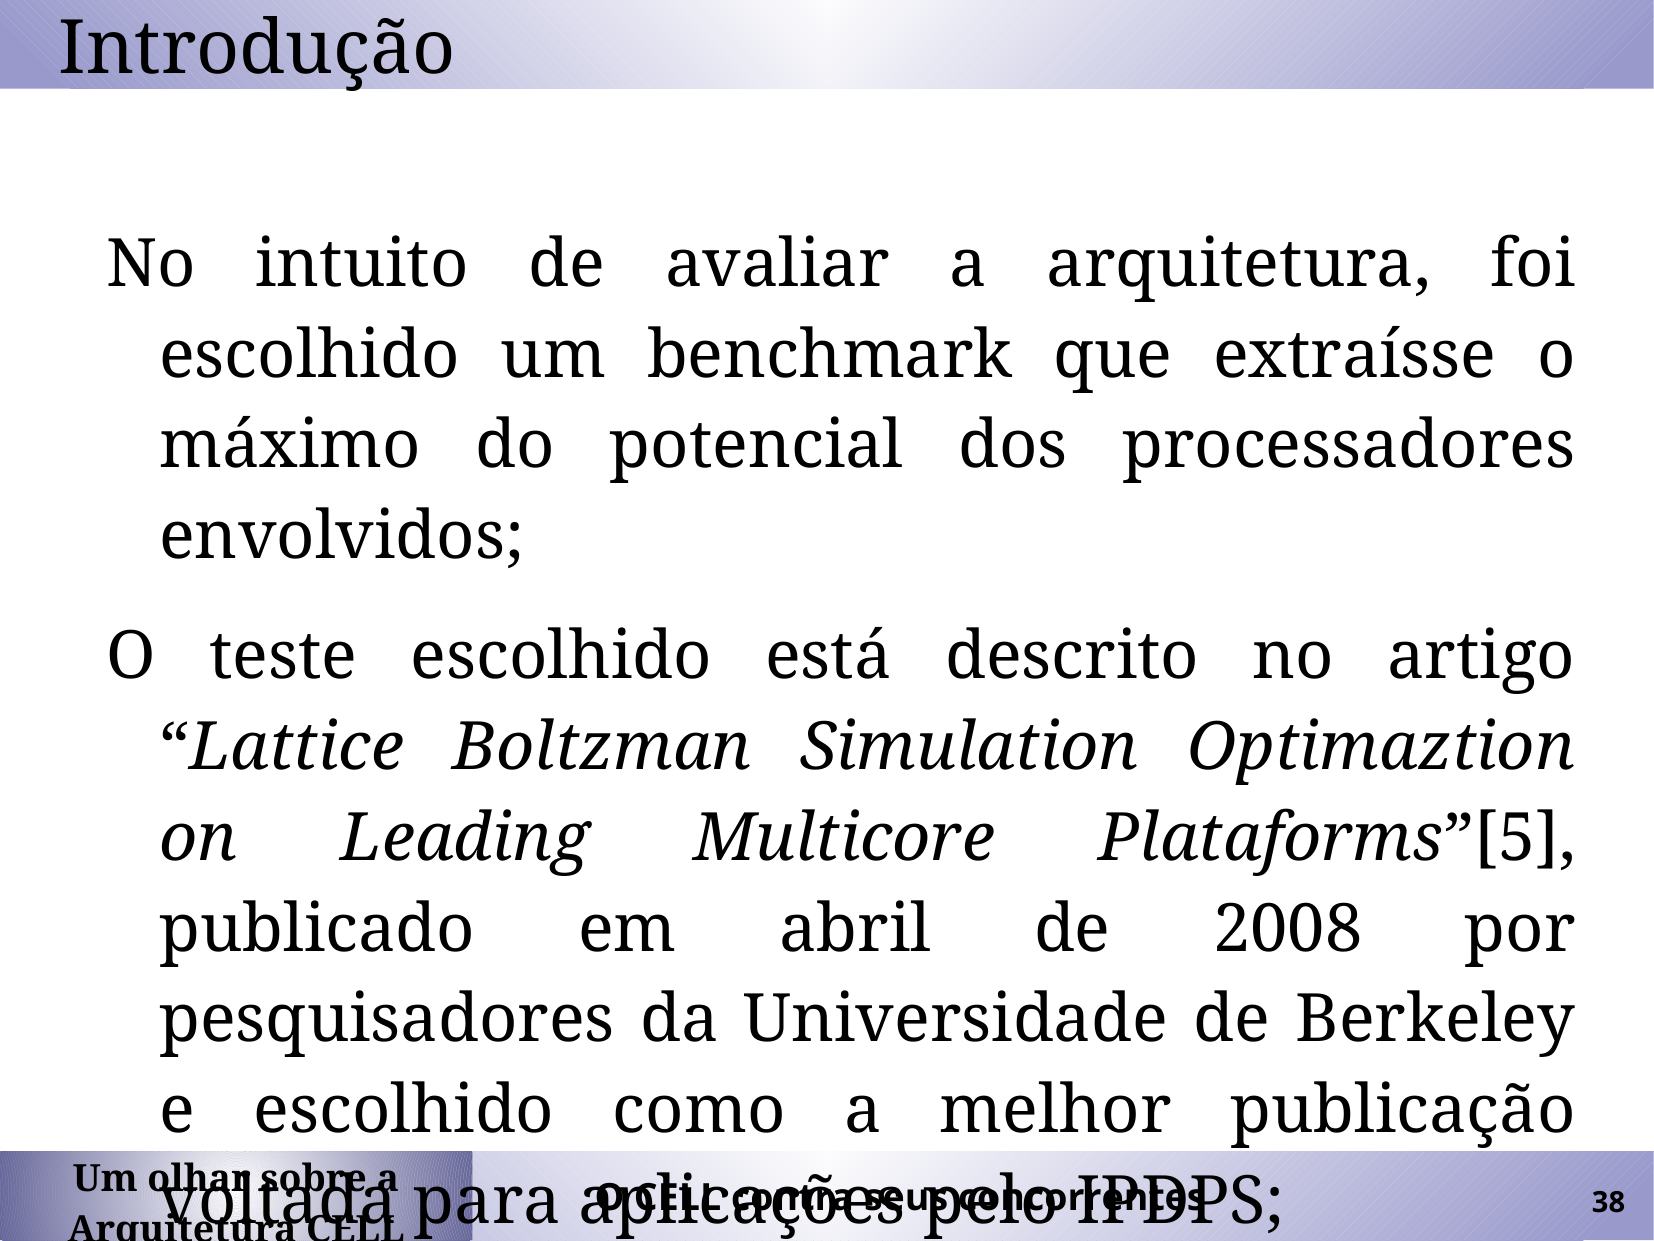

# Introdução
No intuito de avaliar a arquitetura, foi escolhido um benchmark que extraísse o máximo do potencial dos processadores envolvidos;
O teste escolhido está descrito no artigo “Lattice Boltzman Simulation Optimaztion on Leading Multicore Plataforms”[5], publicado em abril de 2008 por pesquisadores da Universidade de Berkeley e escolhido como a melhor publicação voltada para aplicações pelo IPDPS;
O CELL contra seus concorrentes
38